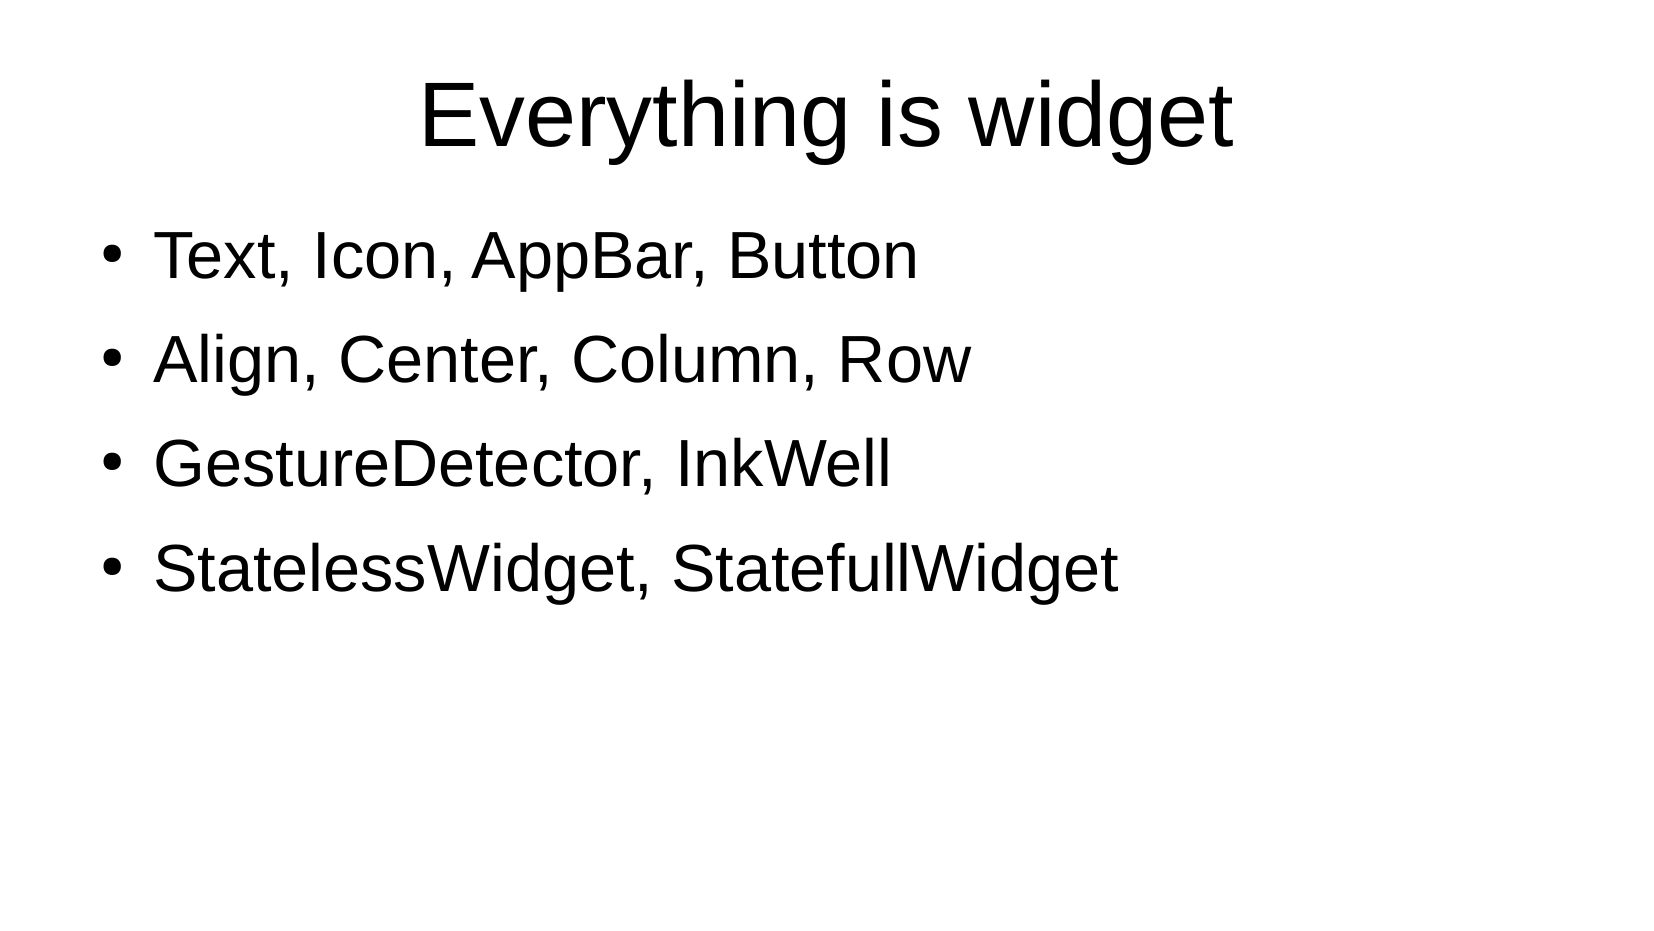

# Everything is widget
Text, Icon, AppBar, Button
Align, Center, Column, Row
GestureDetector, InkWell
StatelessWidget, StatefullWidget